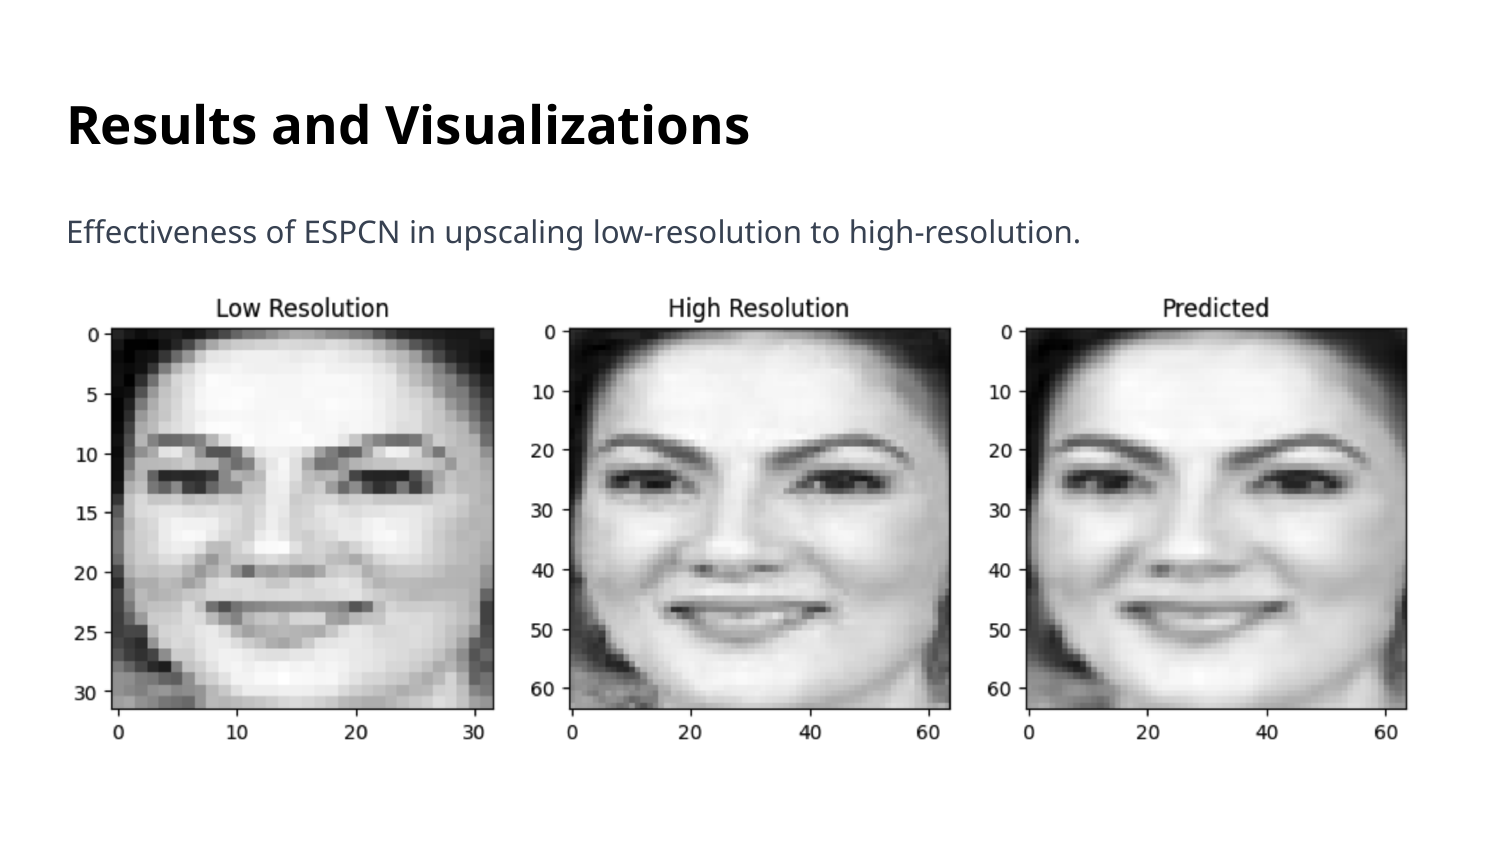

# Results and Visualizations
Effectiveness of ESPCN in upscaling low-resolution to high-resolution.